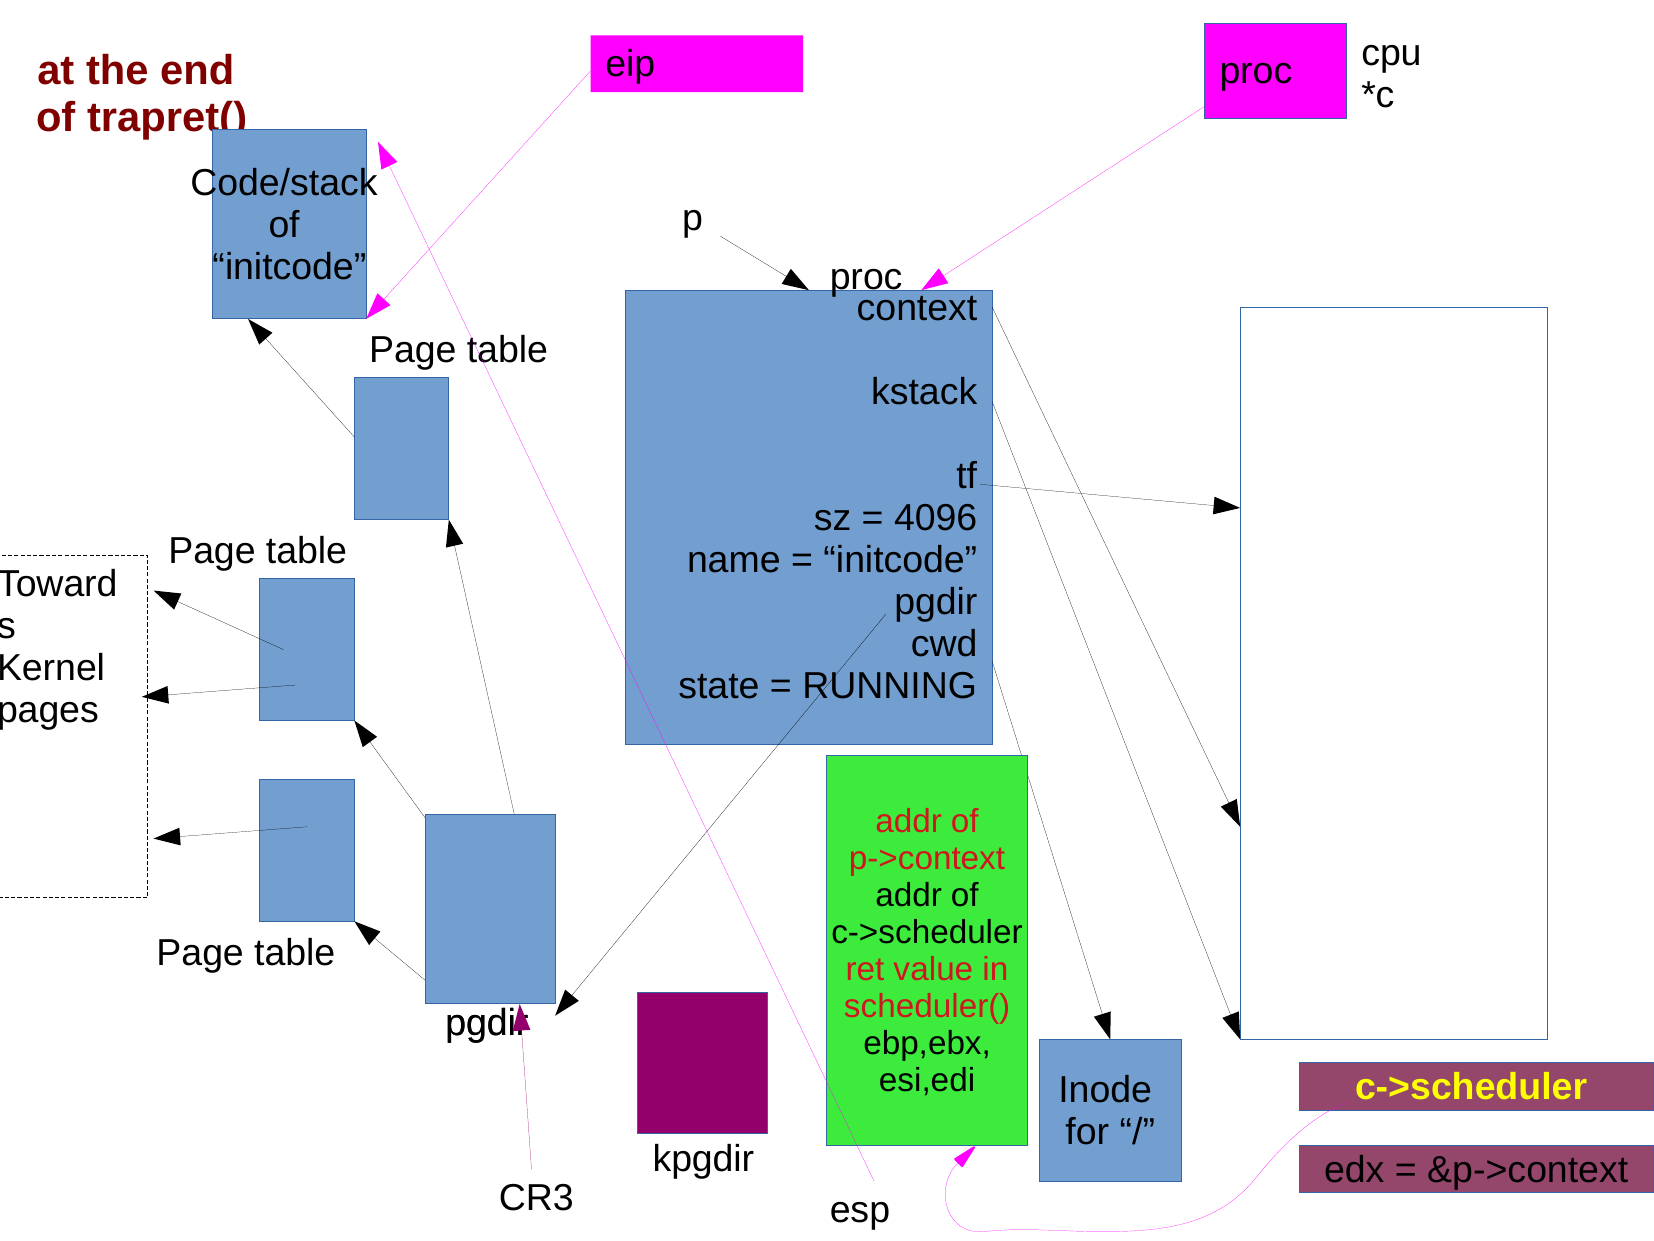

proc
cpu *c
eip
# at the end of trapret()
Code/stack
of
“initcode”
p
proc
context
kstack
tf
sz = 4096
name = “initcode”
pgdir
cwd
state = RUNNING
Page table
Page table
Towards
Kernel
pages
addr of
p->context
addr of
c->scheduler
ret value in
scheduler()
ebp,ebx,
esi,edi
Page table
pgdir
pgdir
Inode
for “/”
c->scheduler
kpgdir
edx = &p->context
CR3
esp